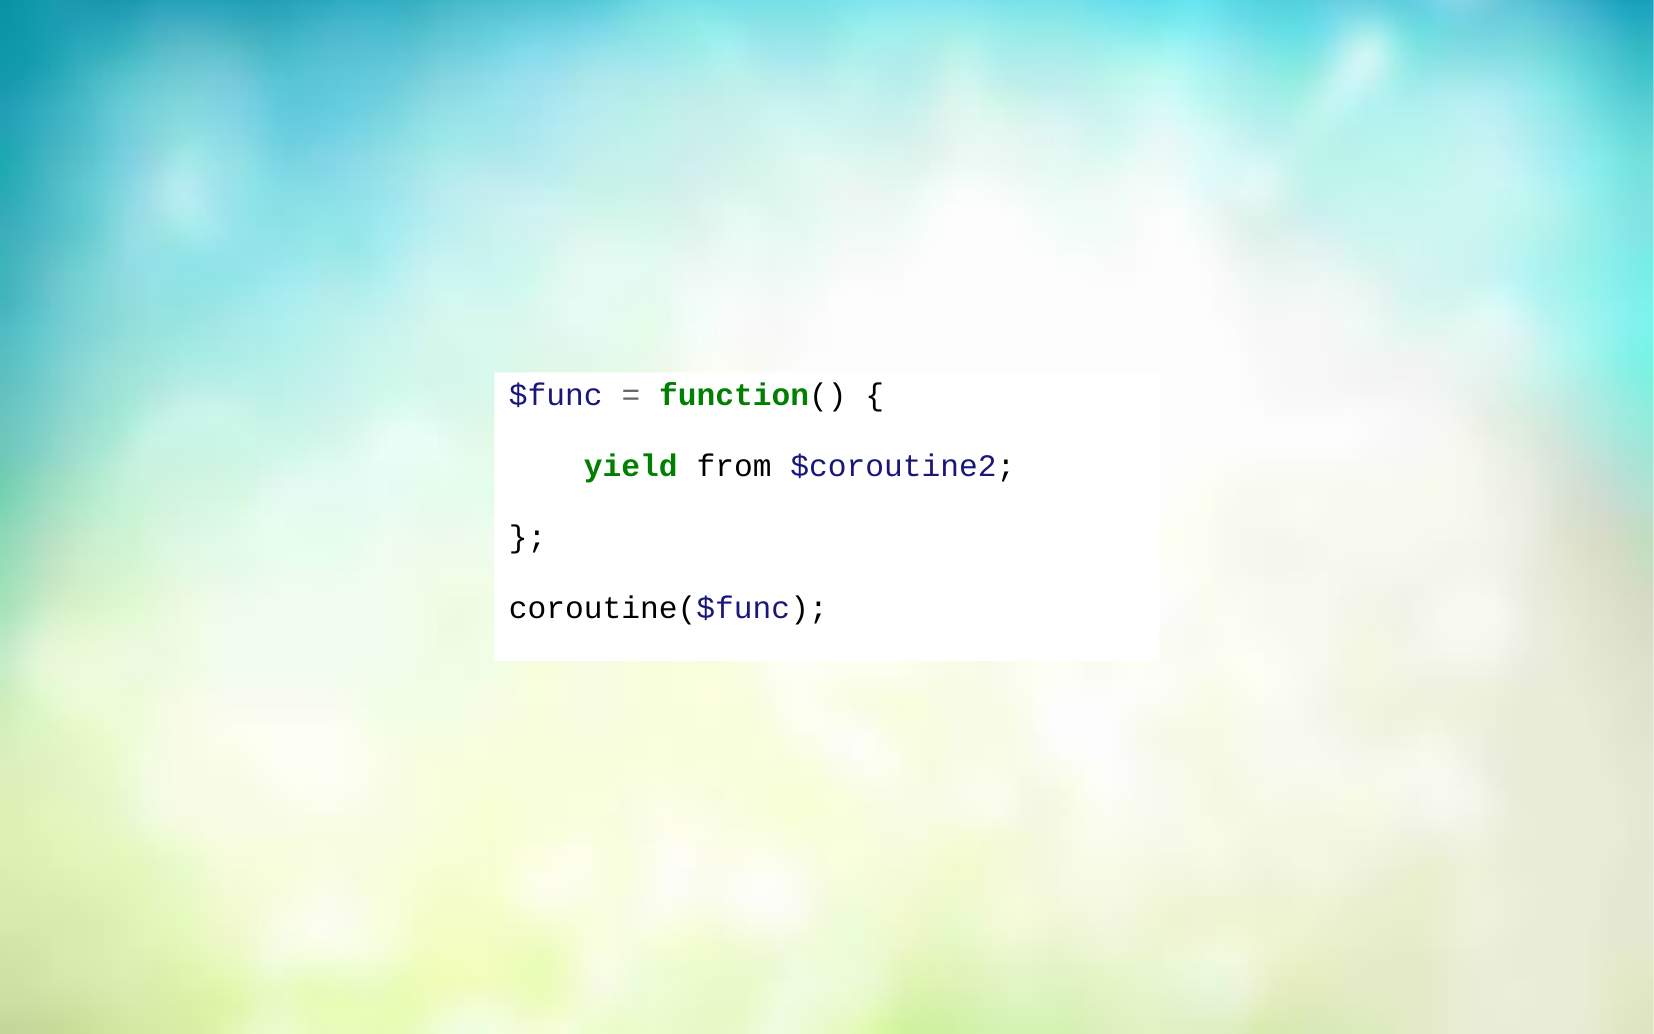

$func = function() {
 yield from $coroutine2;
};
coroutine($func);